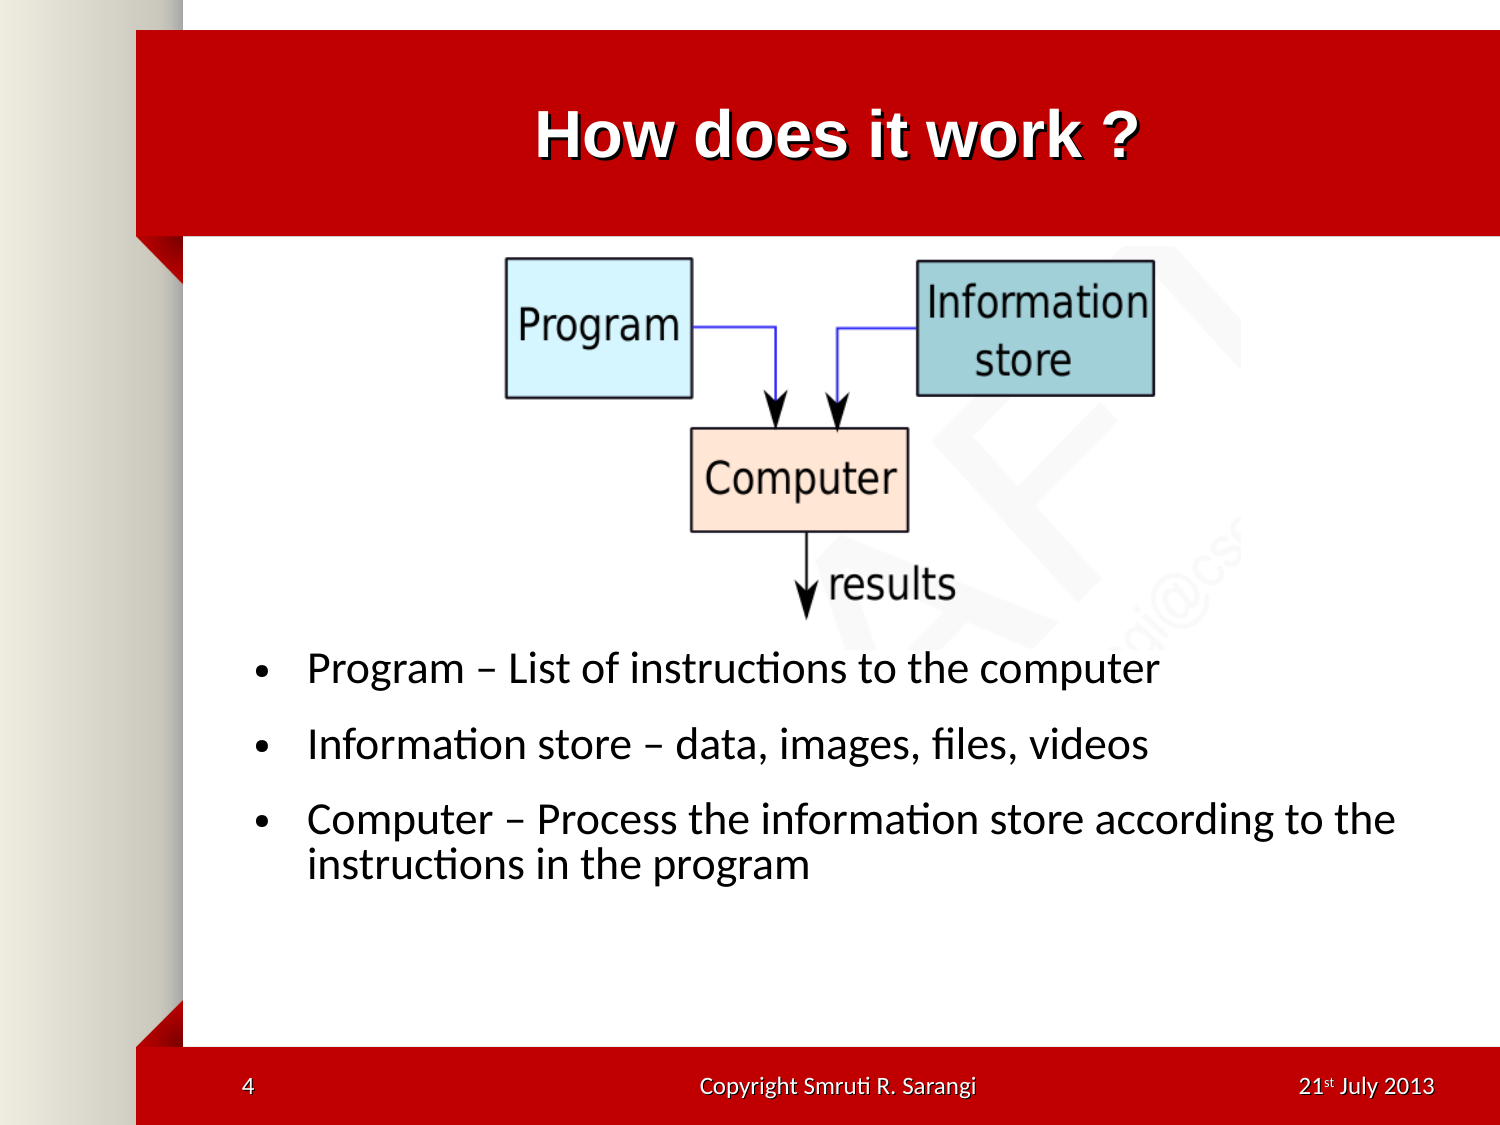

# How does it work ?
Program – List of instructions to the computer
Information store – data, images, files, videos
Computer – Process the information store according to the instructions in the program
4
Your date here